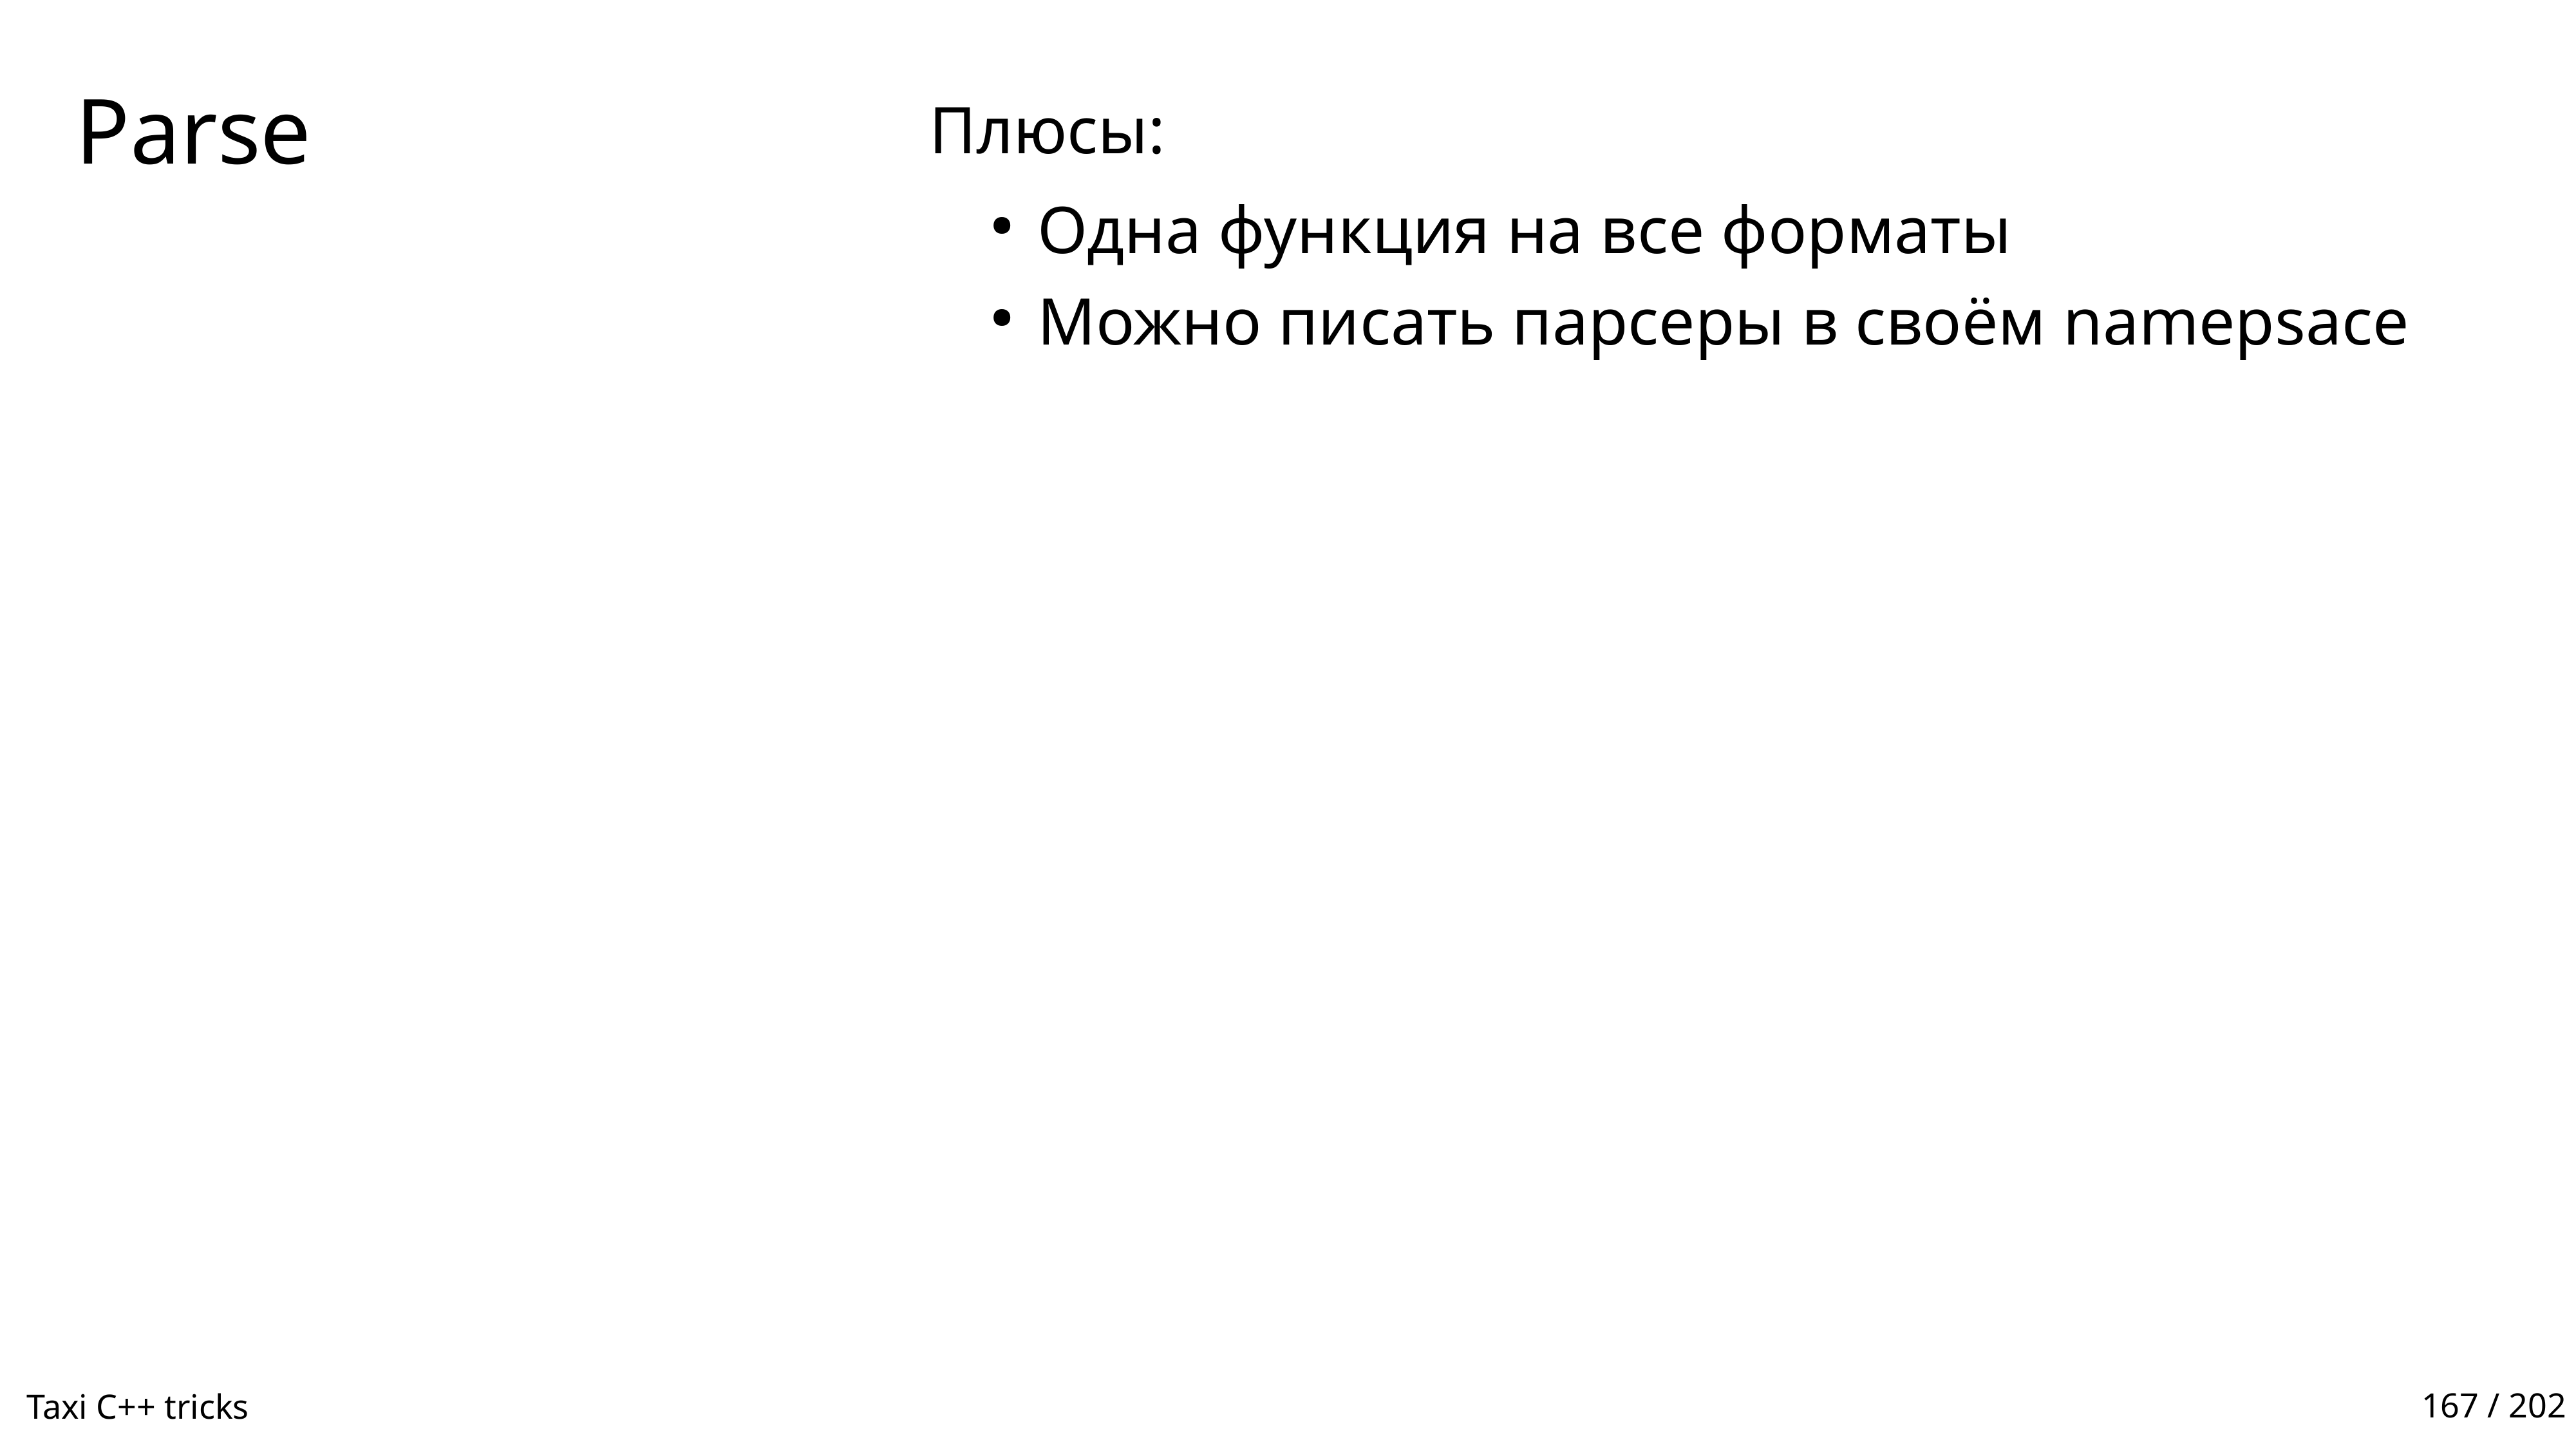

# Parse
Плюсы:
 Одна функция на все форматы
 Можно писать парсеры в своём namepsace
Taxi C++ tricks